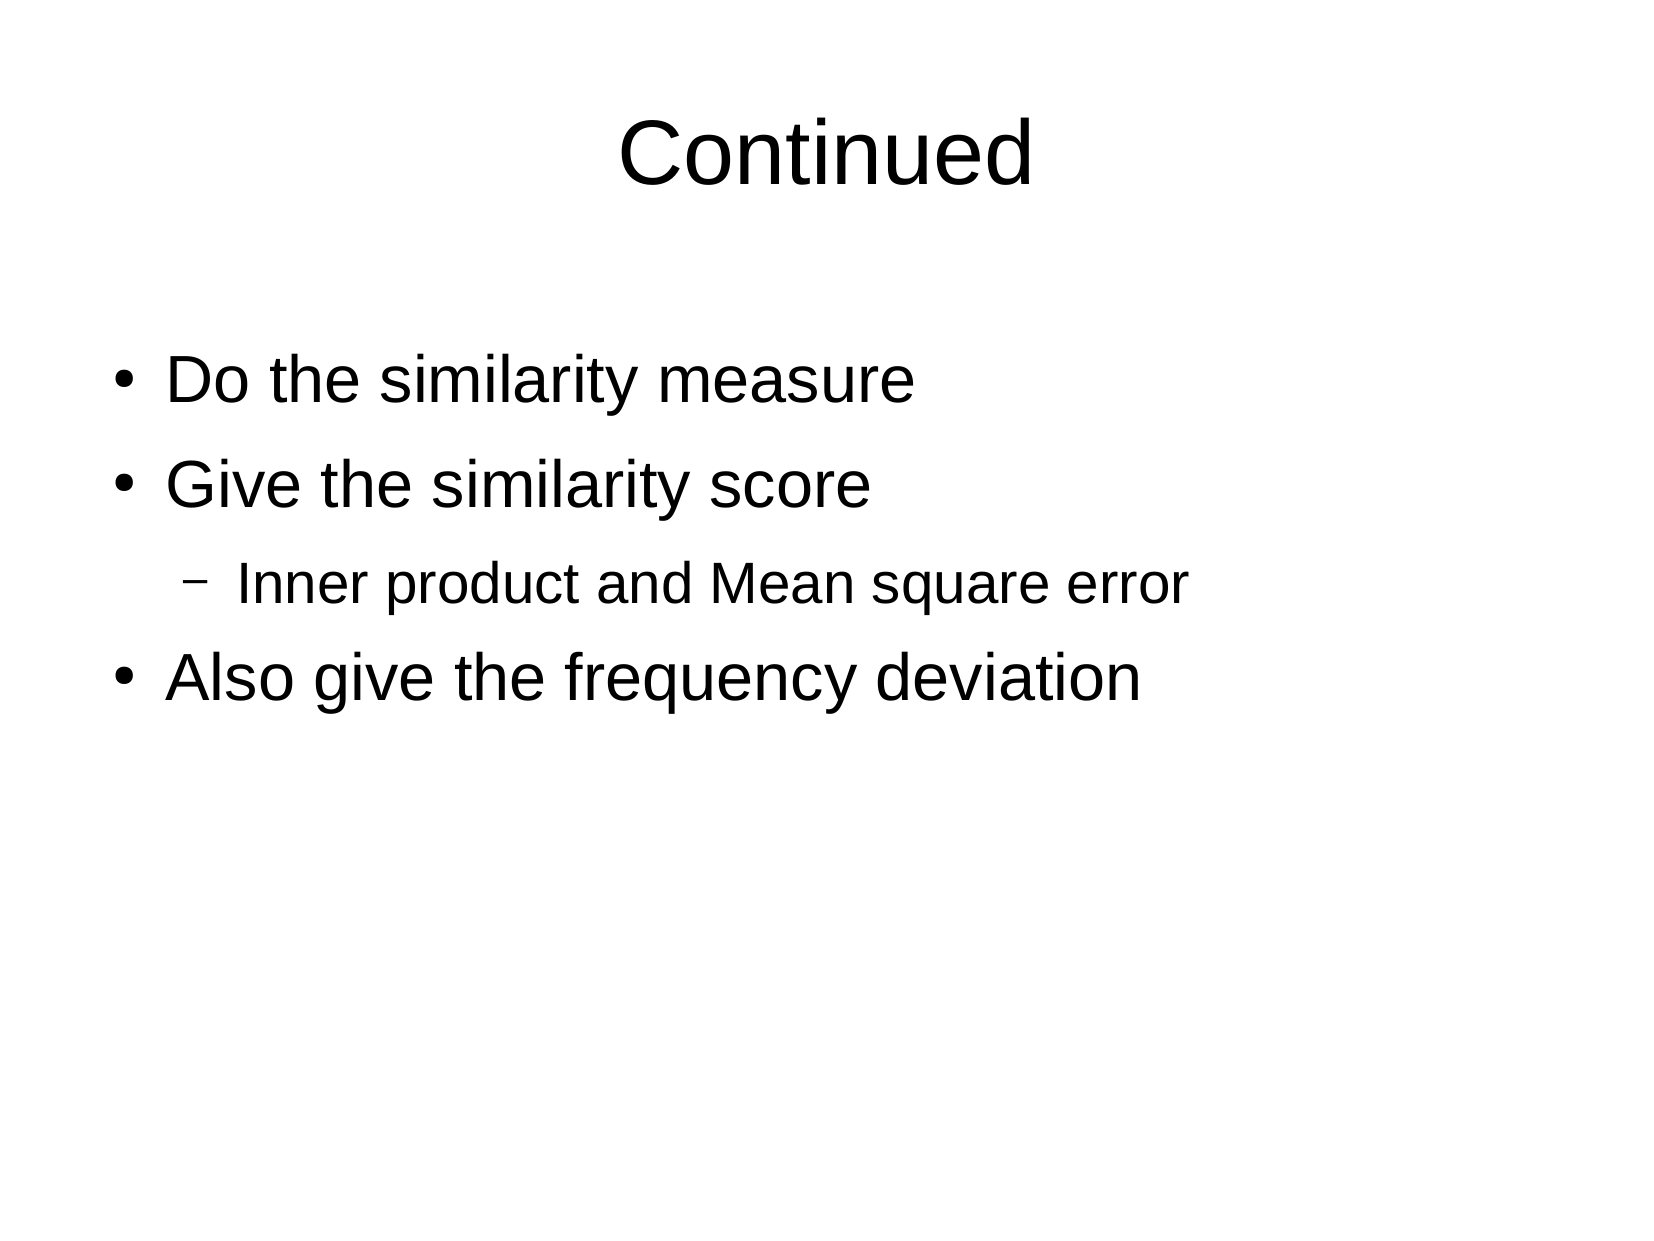

# Continued
Do the similarity measure
Give the similarity score
Inner product and Mean square error
Also give the frequency deviation